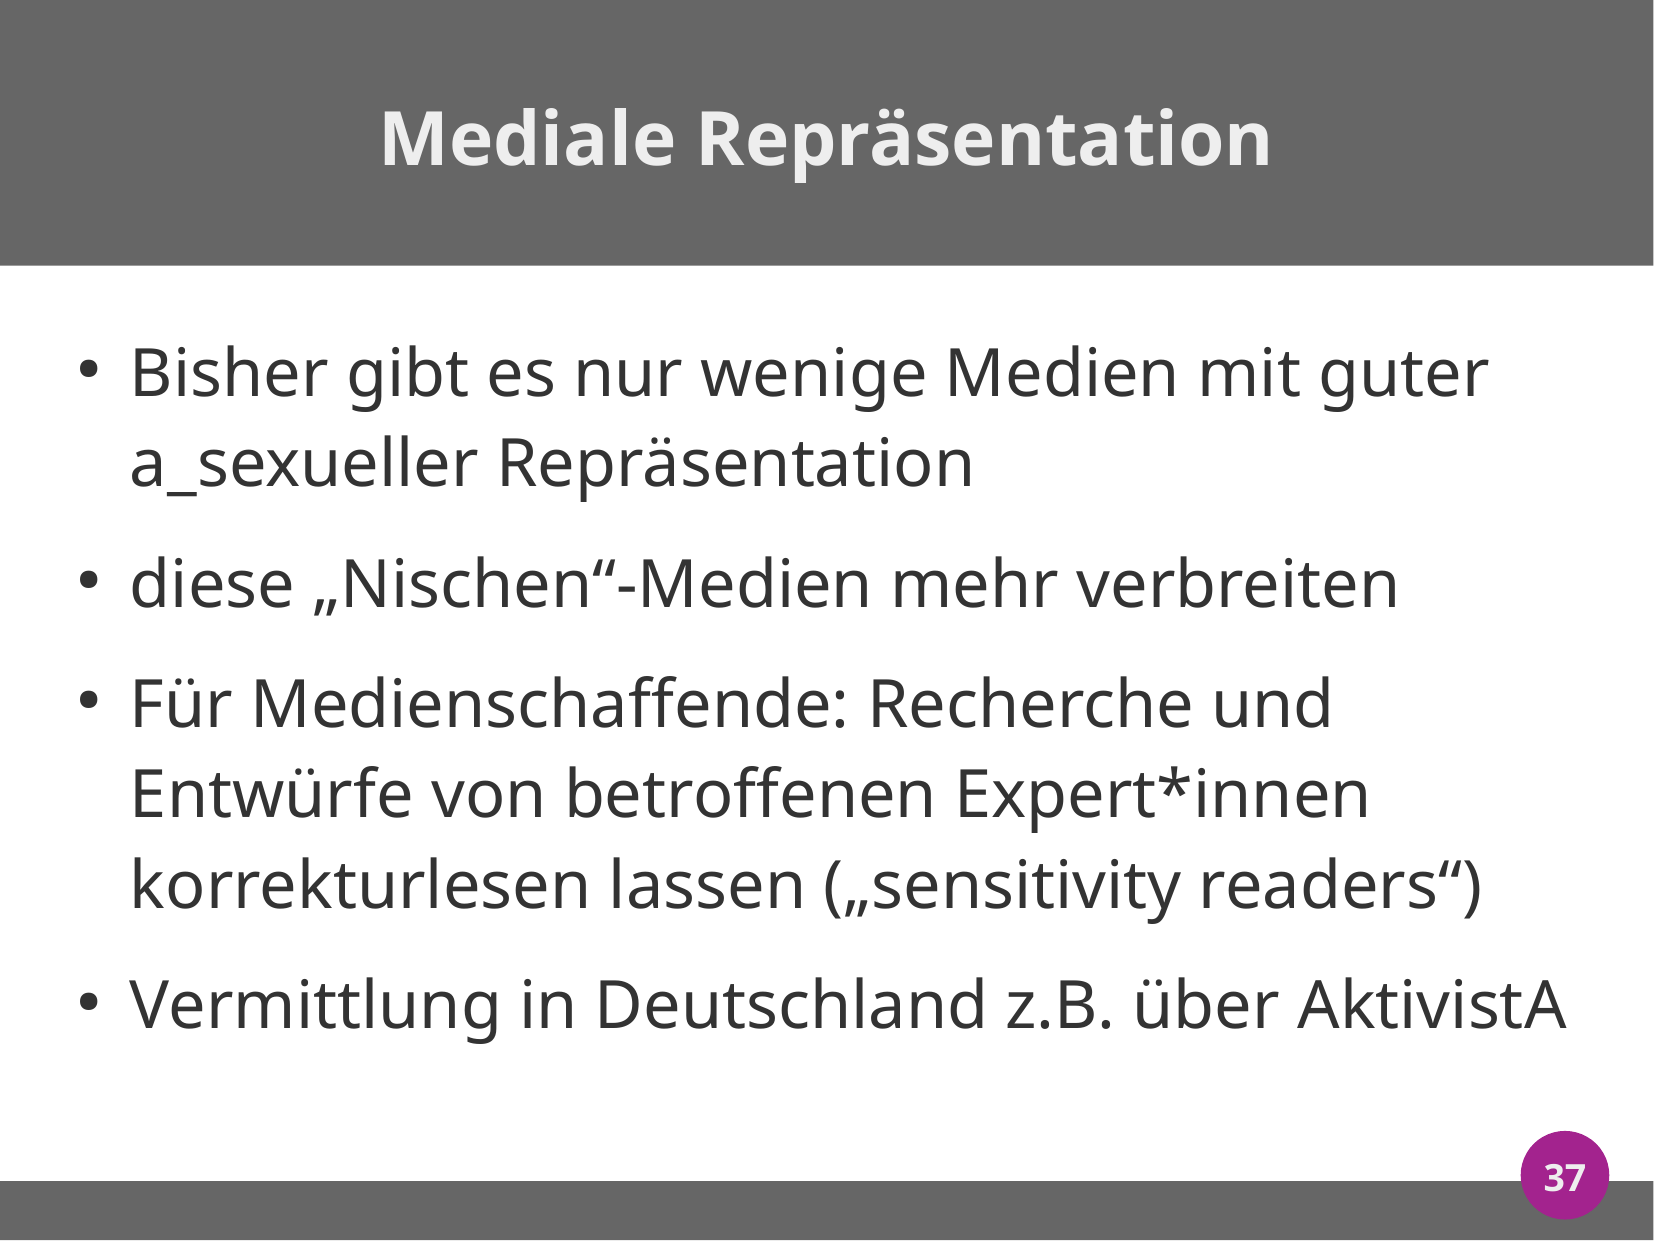

# Mediale Repräsentation
Bisher gibt es nur wenige Medien mit guter a_sexueller Repräsentation
diese „Nischen“-Medien mehr verbreiten
Für Medienschaffende: Recherche und Entwürfe von betroffenen Expert*innen korrekturlesen lassen („sensitivity readers“)
Vermittlung in Deutschland z.B. über AktivistA
37